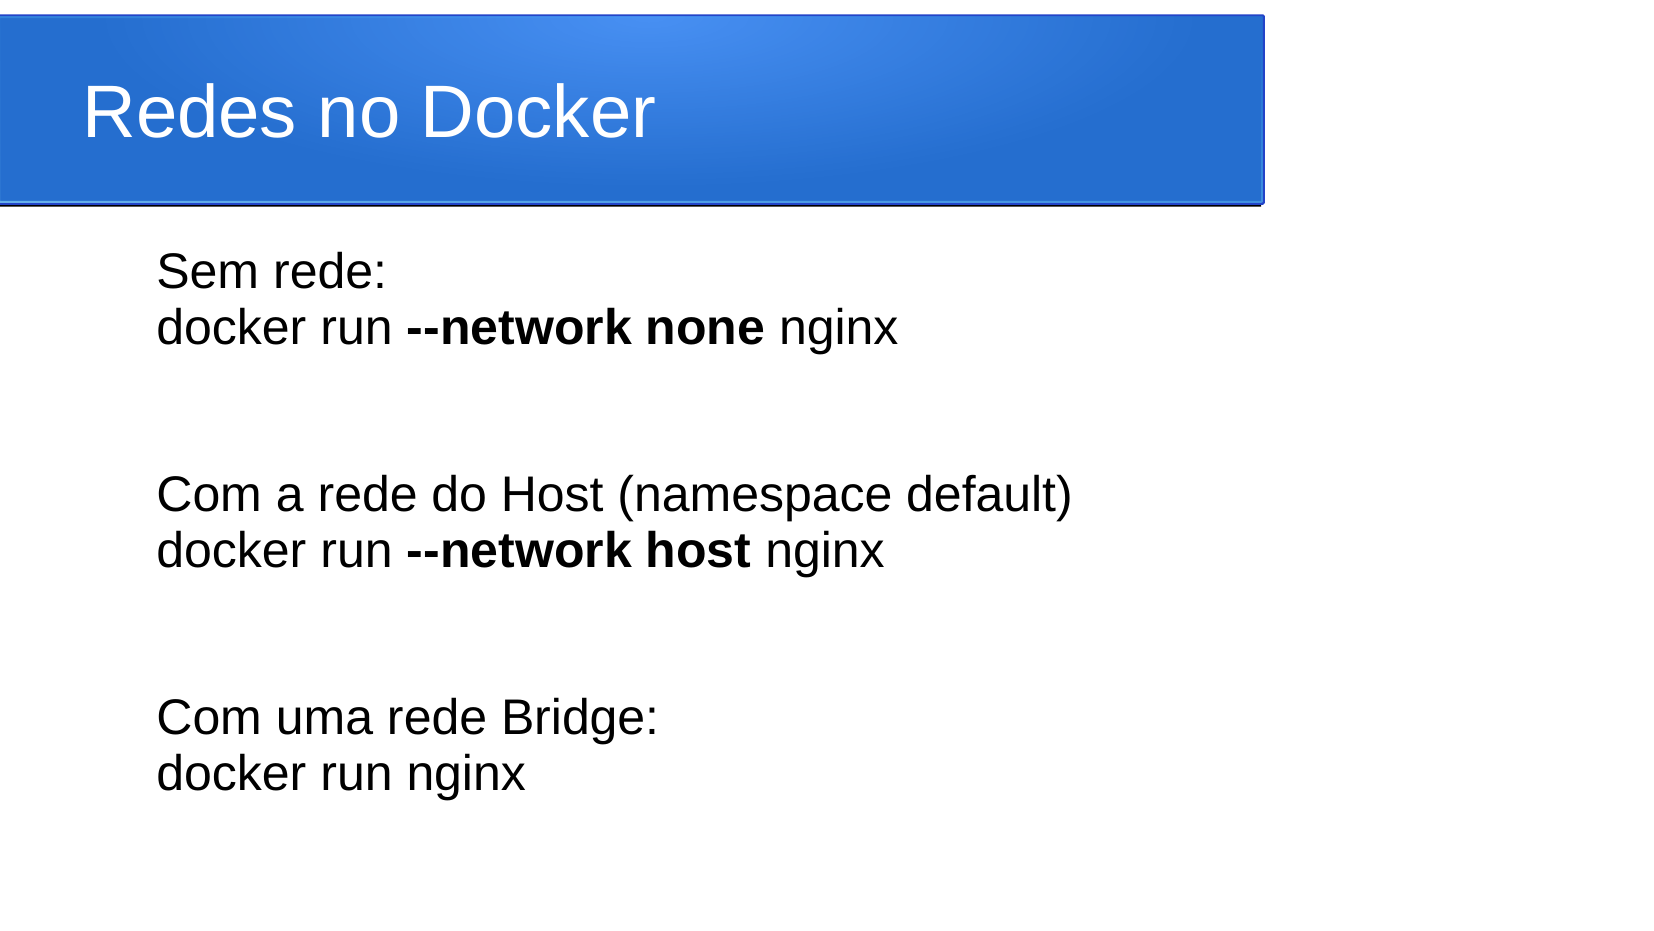

# Redes no Docker
Sem rede:
docker run --network none nginx
Com a rede do Host (namespace default)
docker run --network host nginx
Com uma rede Bridge:
docker run nginx